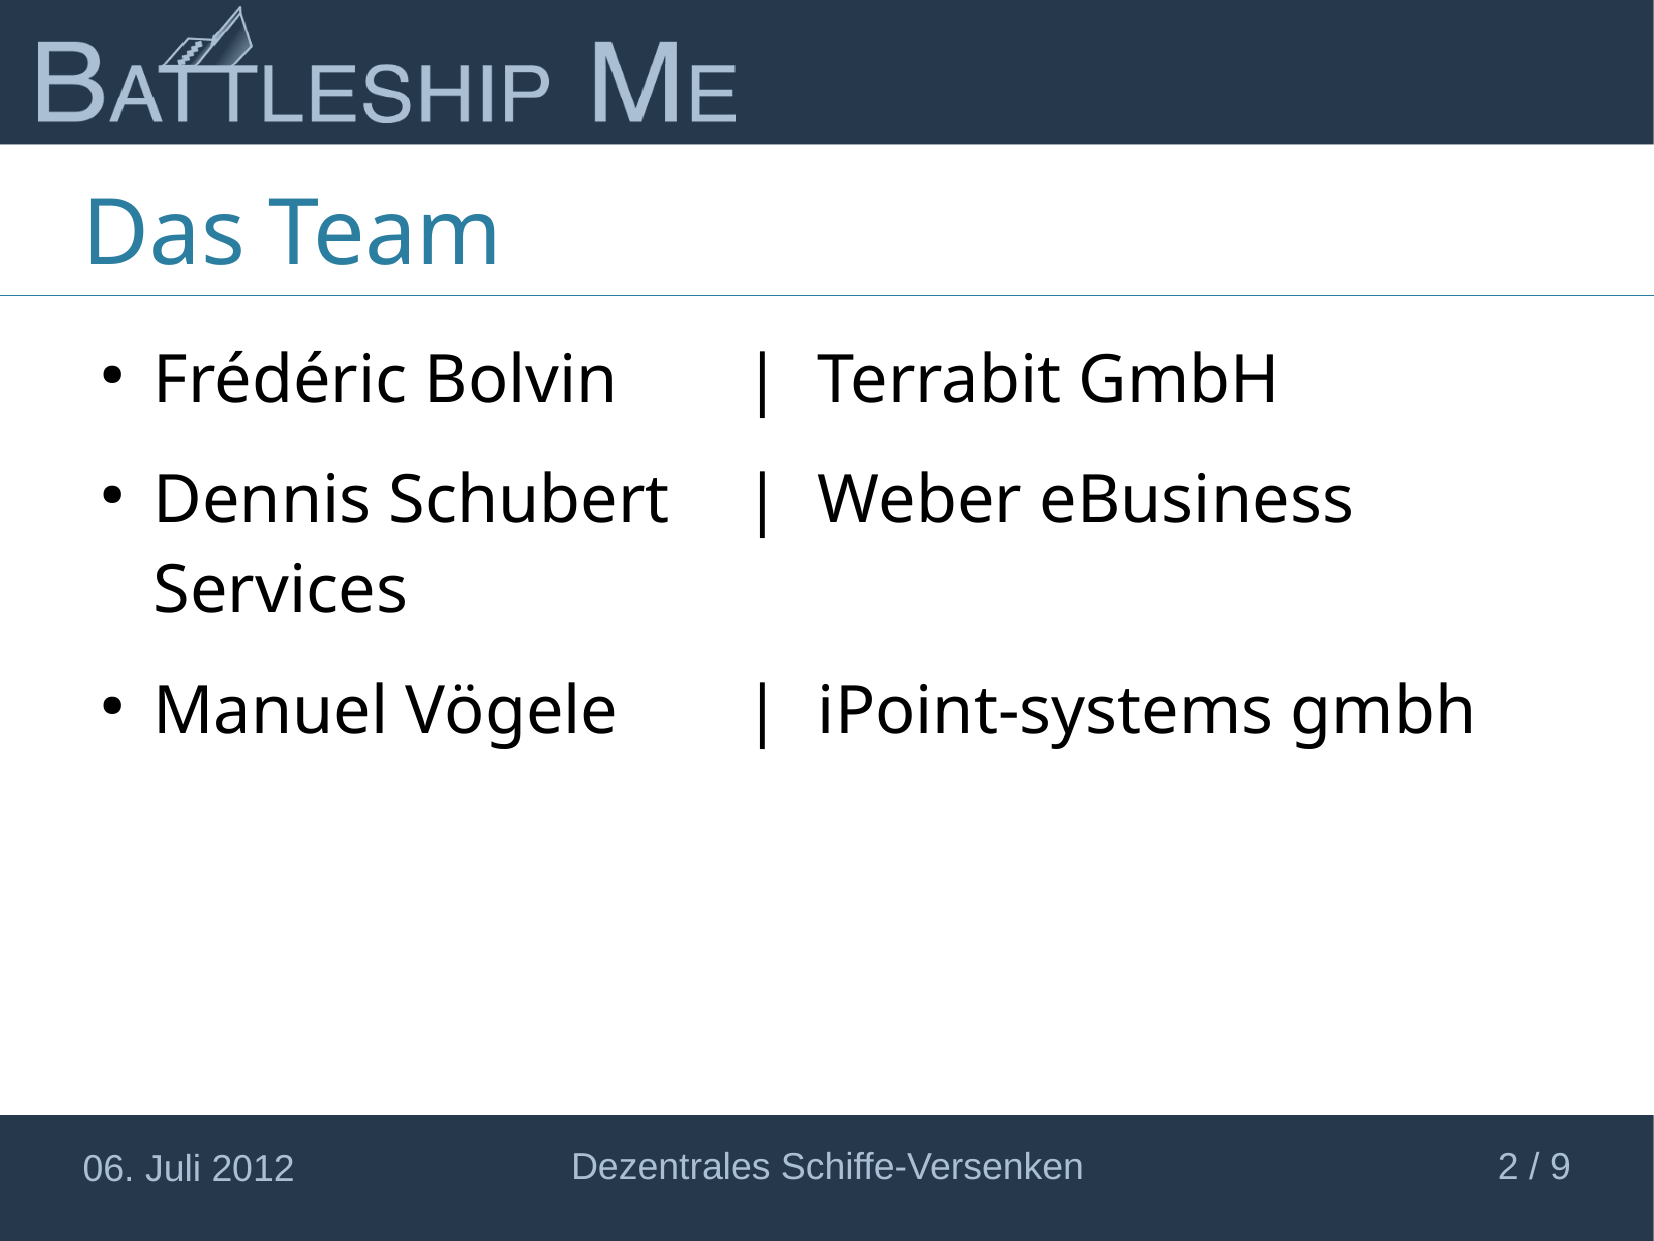

# Das Team
Frédéric Bolvin		|	Terrabit GmbH
Dennis Schubert	|	Weber eBusiness Services
Manuel Vögele		|	iPoint-systems gmbh
Dezentrales Schiffe-Versenken
2
06. Juli 2012